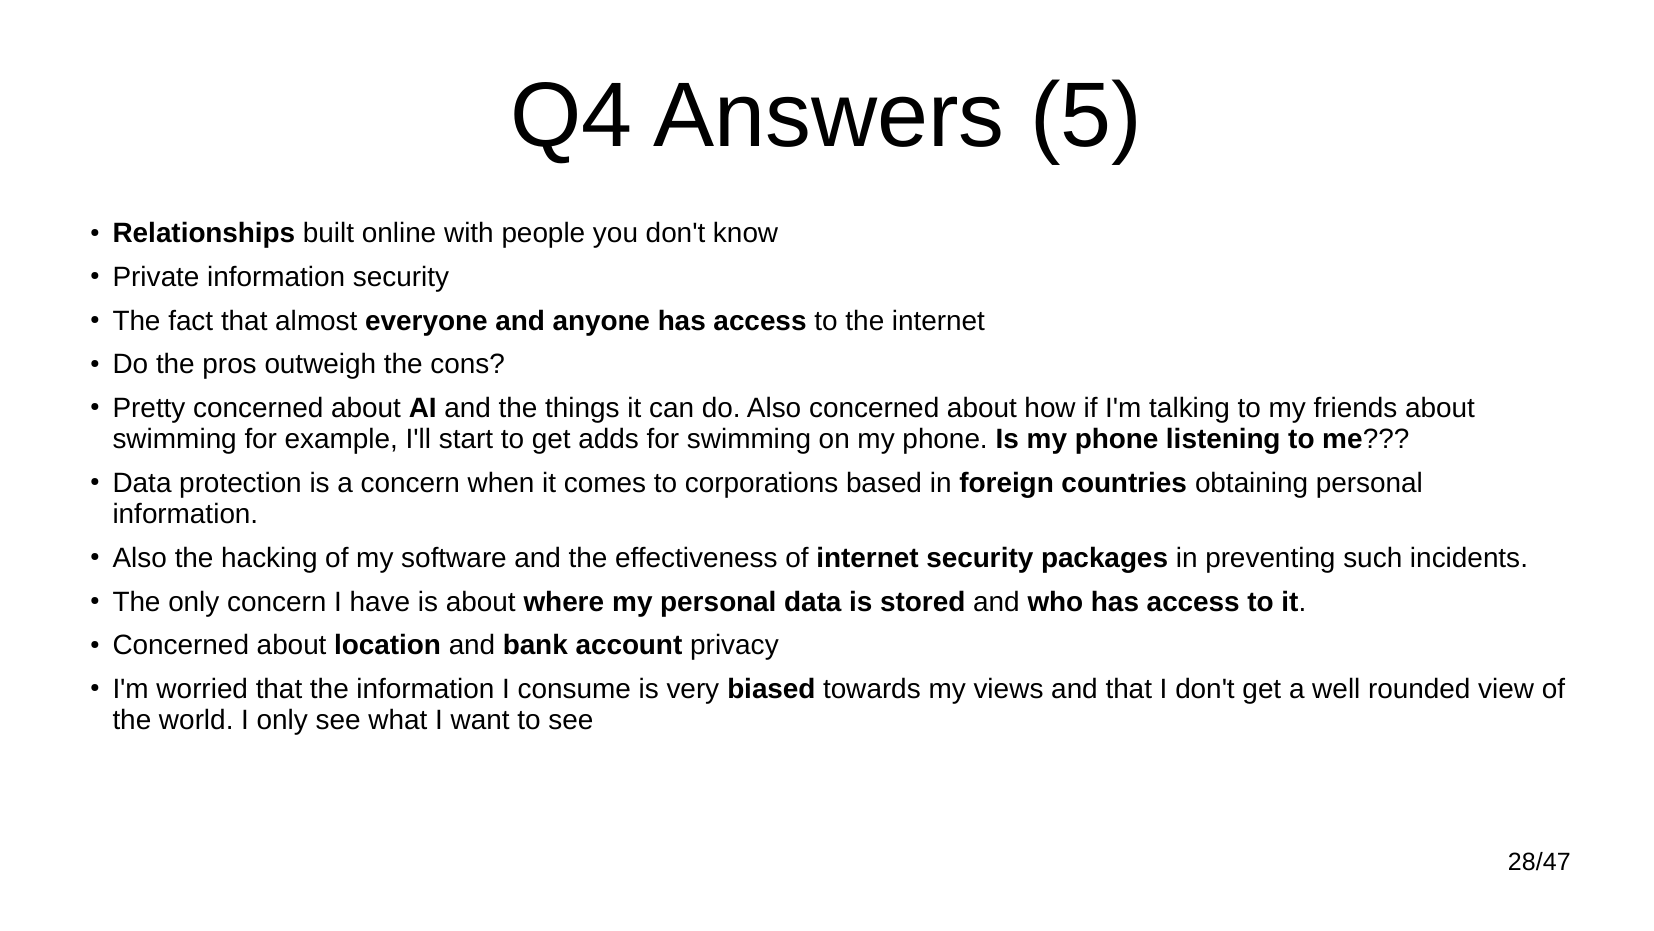

# Q4 Answers (5)
Relationships built online with people you don't know
Private information security
The fact that almost everyone and anyone has access to the internet
Do the pros outweigh the cons?
Pretty concerned about AI and the things it can do. Also concerned about how if I'm talking to my friends about swimming for example, I'll start to get adds for swimming on my phone. Is my phone listening to me???
Data protection is a concern when it comes to corporations based in foreign countries obtaining personal information.
Also the hacking of my software and the effectiveness of internet security packages in preventing such incidents.
The only concern I have is about where my personal data is stored and who has access to it.
Concerned about location and bank account privacy
I'm worried that the information I consume is very biased towards my views and that I don't get a well rounded view of the world. I only see what I want to see
28